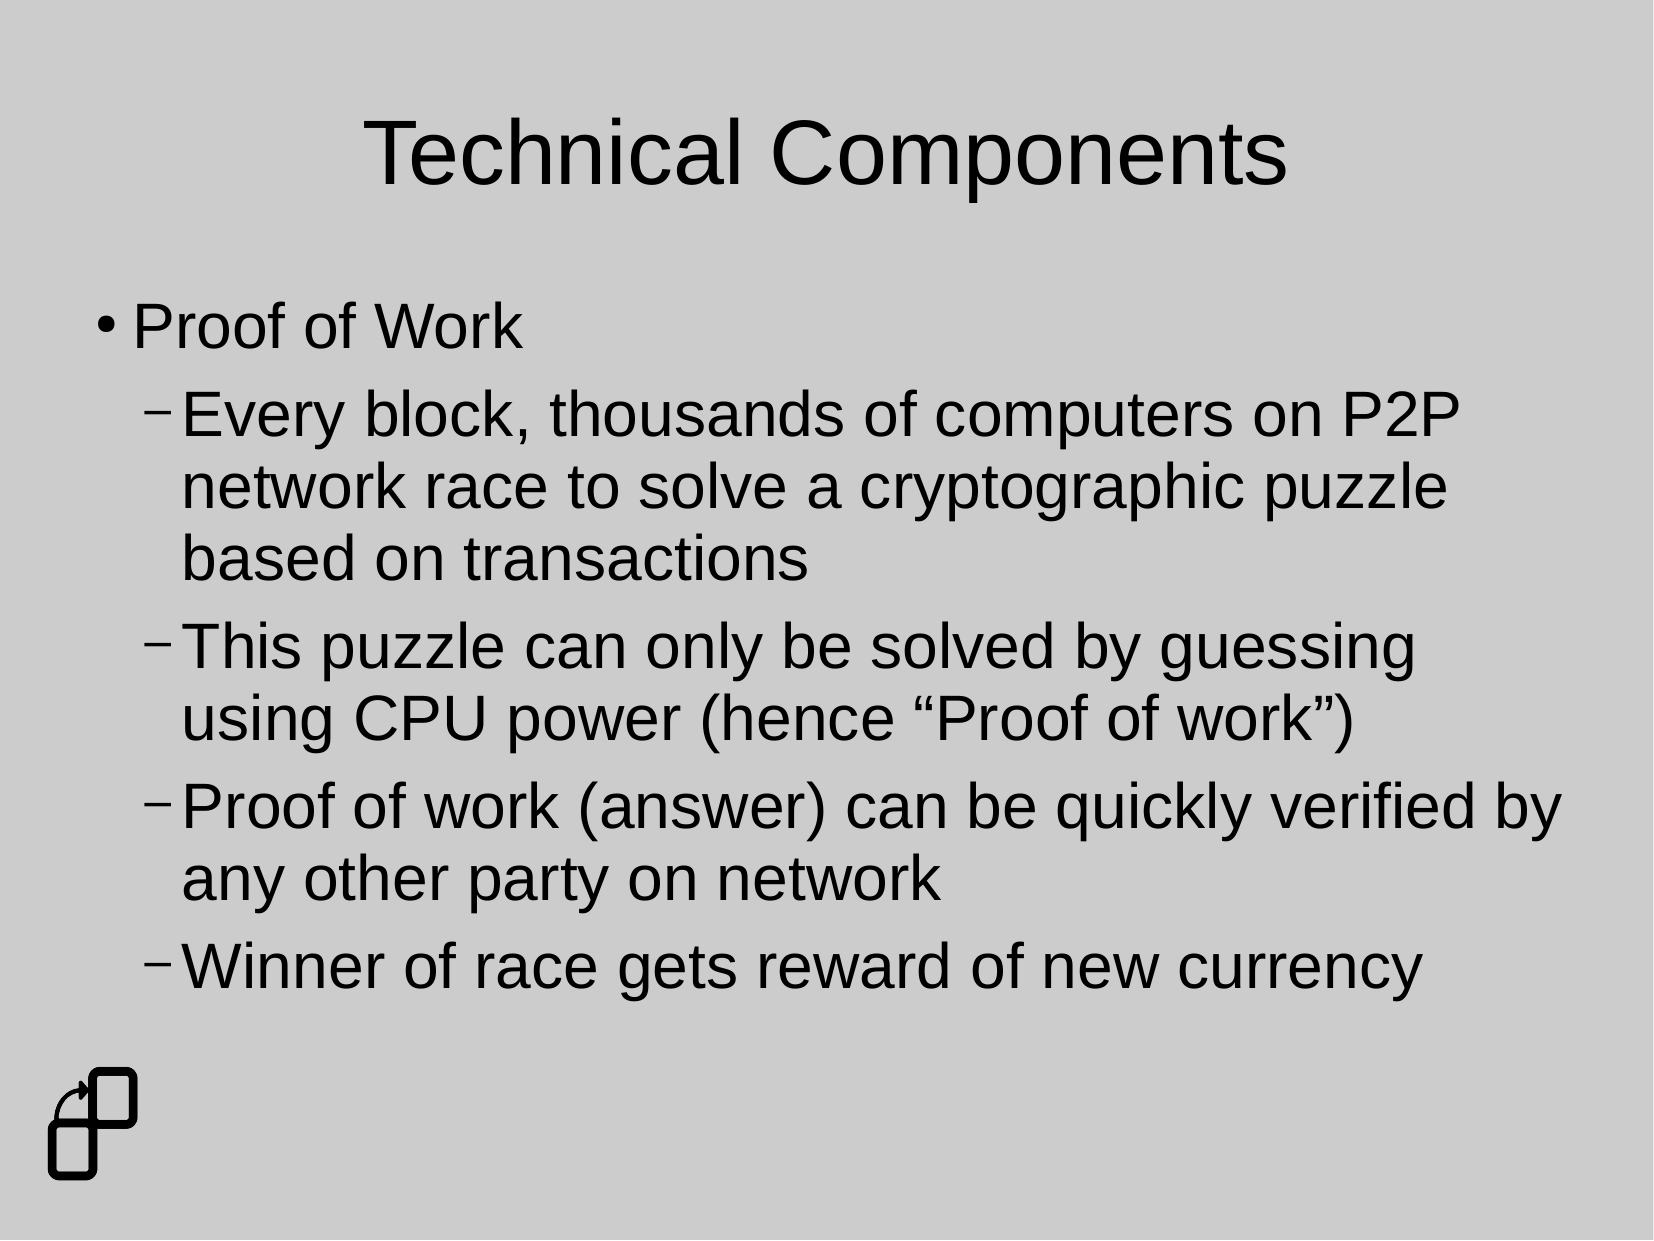

# Technical Components
Proof of Work
Every block, thousands of computers on P2P network race to solve a cryptographic puzzle based on transactions
This puzzle can only be solved by guessing using CPU power (hence “Proof of work”)
Proof of work (answer) can be quickly verified by any other party on network
Winner of race gets reward of new currency